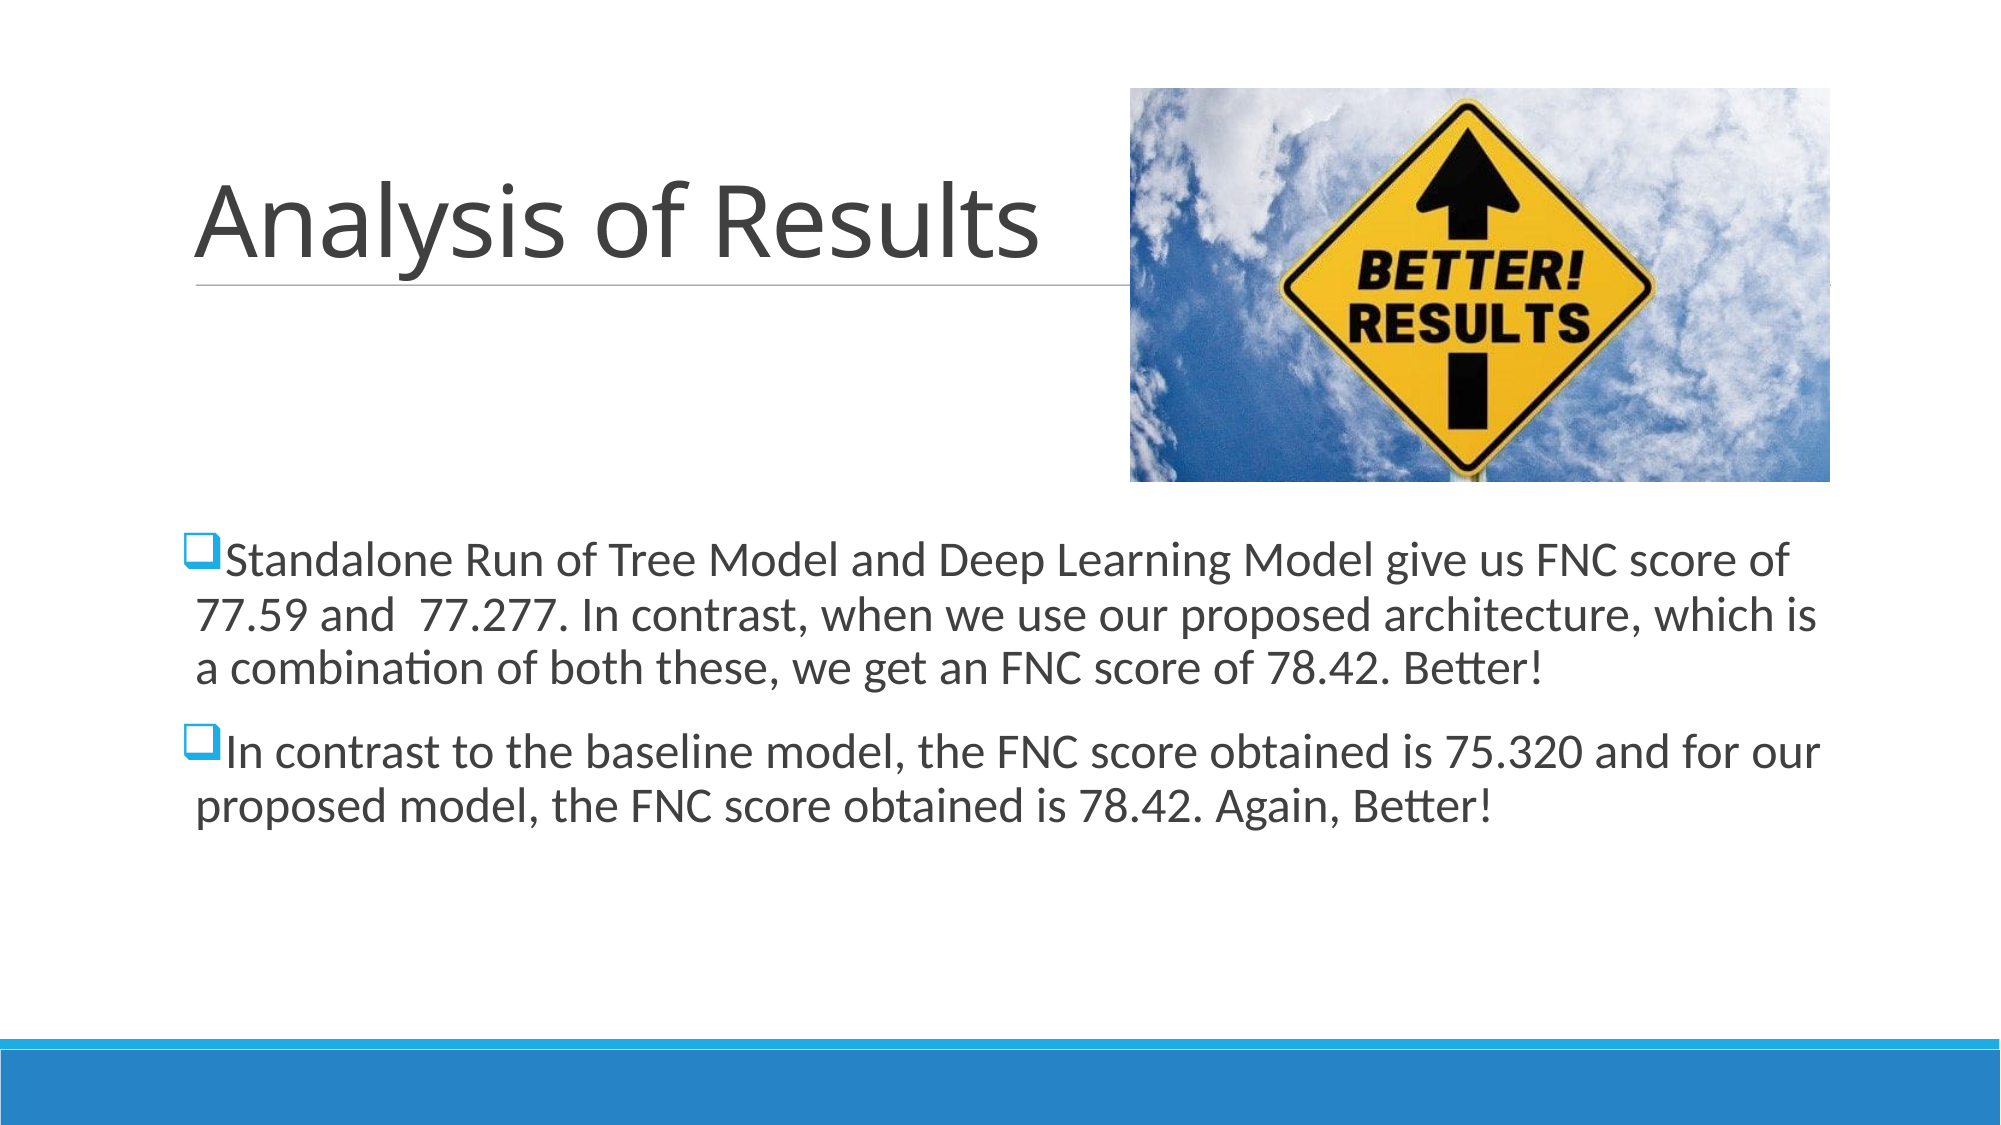

Analysis of Results
Standalone Run of Tree Model and Deep Learning Model give us FNC score of 77.59 and 77.277. In contrast, when we use our proposed architecture, which is a combination of both these, we get an FNC score of 78.42. Better!
In contrast to the baseline model, the FNC score obtained is 75.320 and for our proposed model, the FNC score obtained is 78.42. Again, Better!